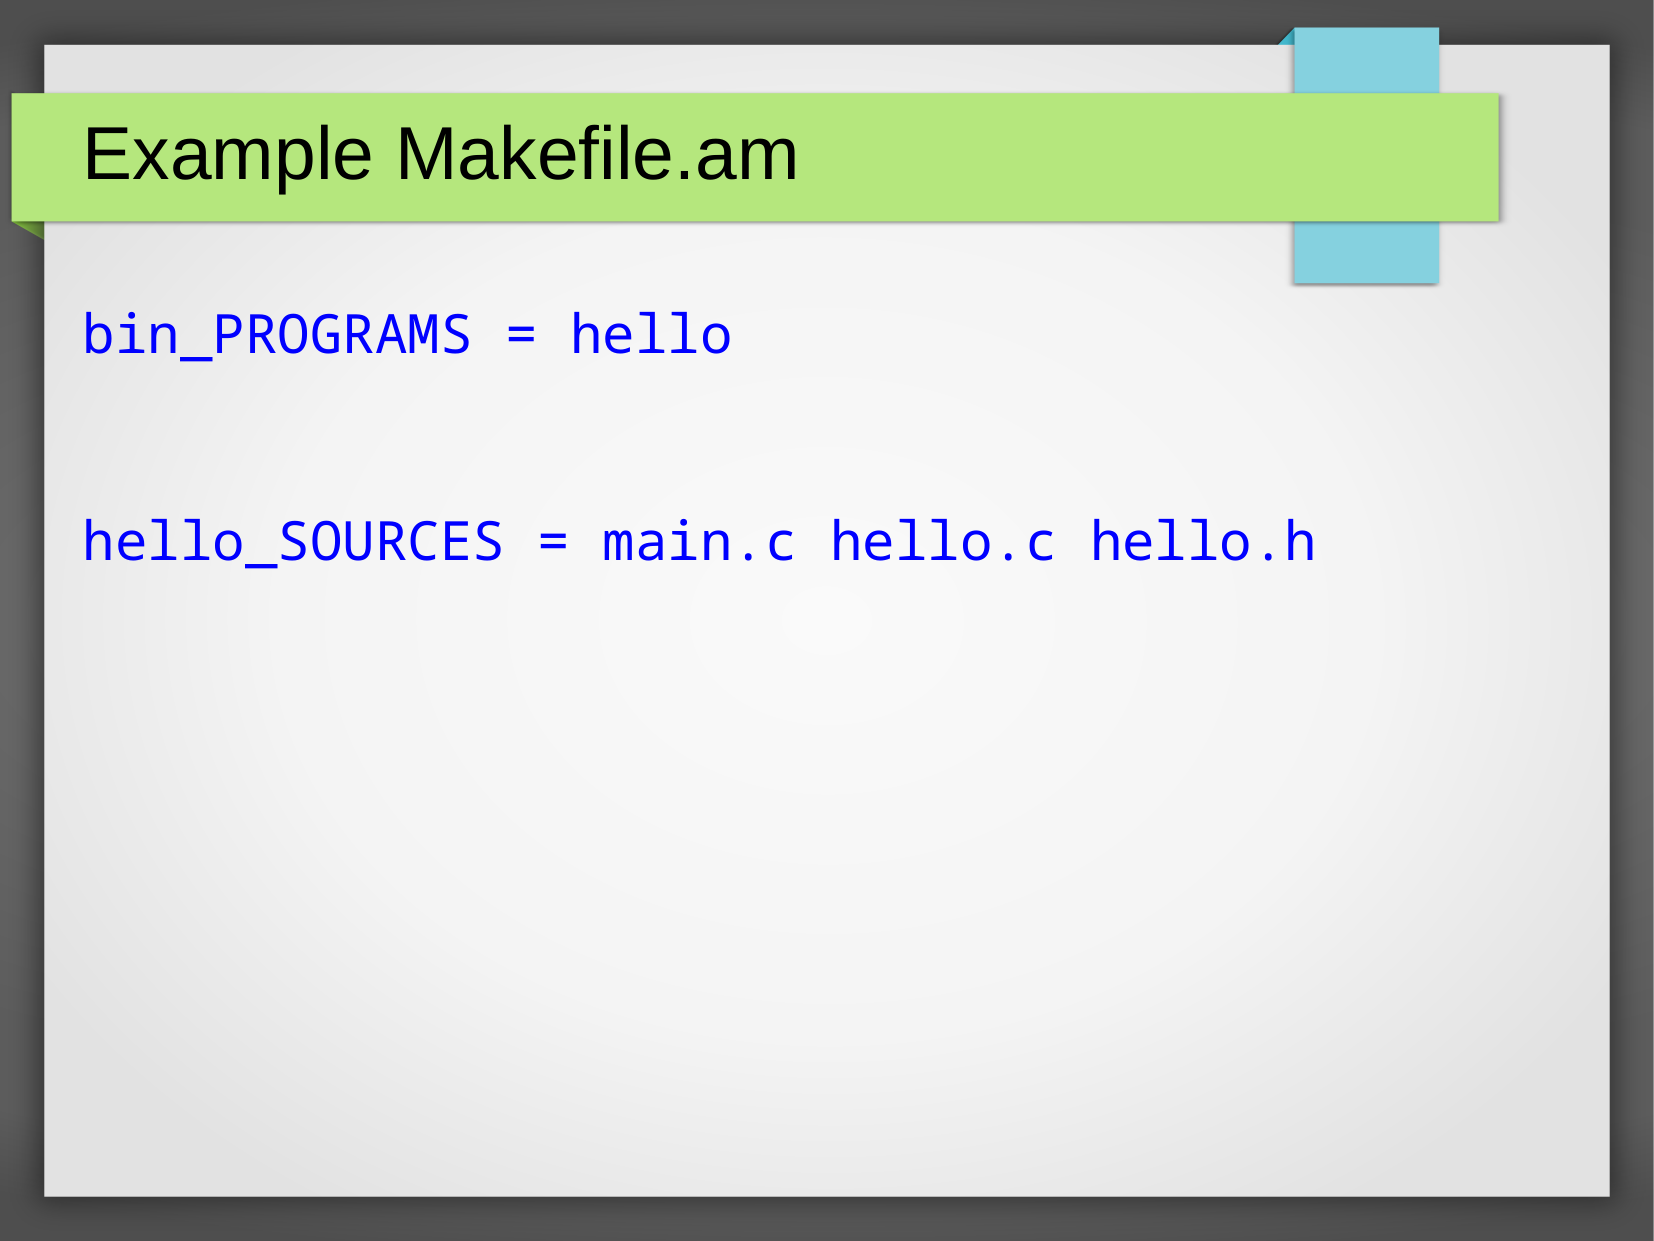

# Example Makefile.am
bin_PROGRAMS = hello
hello_SOURCES = main.c hello.c hello.h